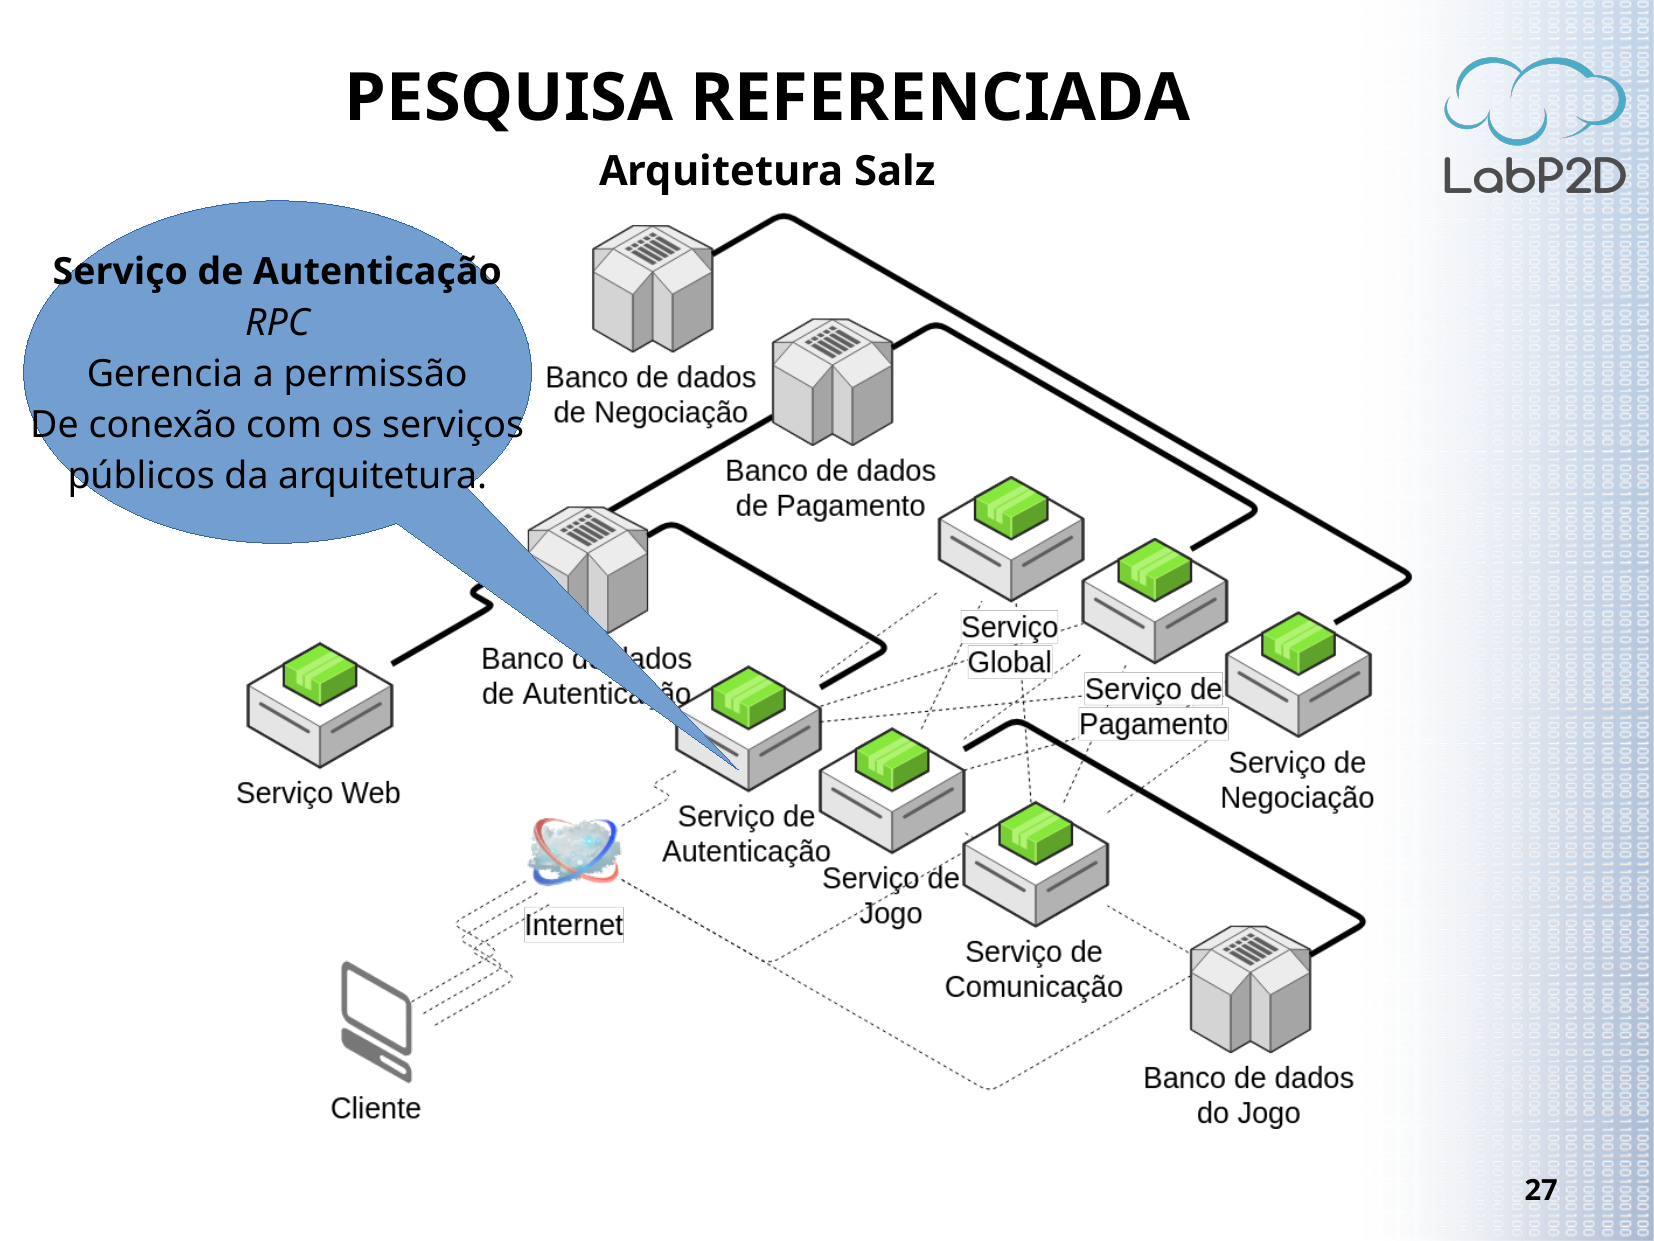

# PESQUISA REFERENCIADA Arquitetura Salz
Serviço de Autenticação
RPC
Gerencia a permissão
De conexão com os serviços
públicos da arquitetura.
27